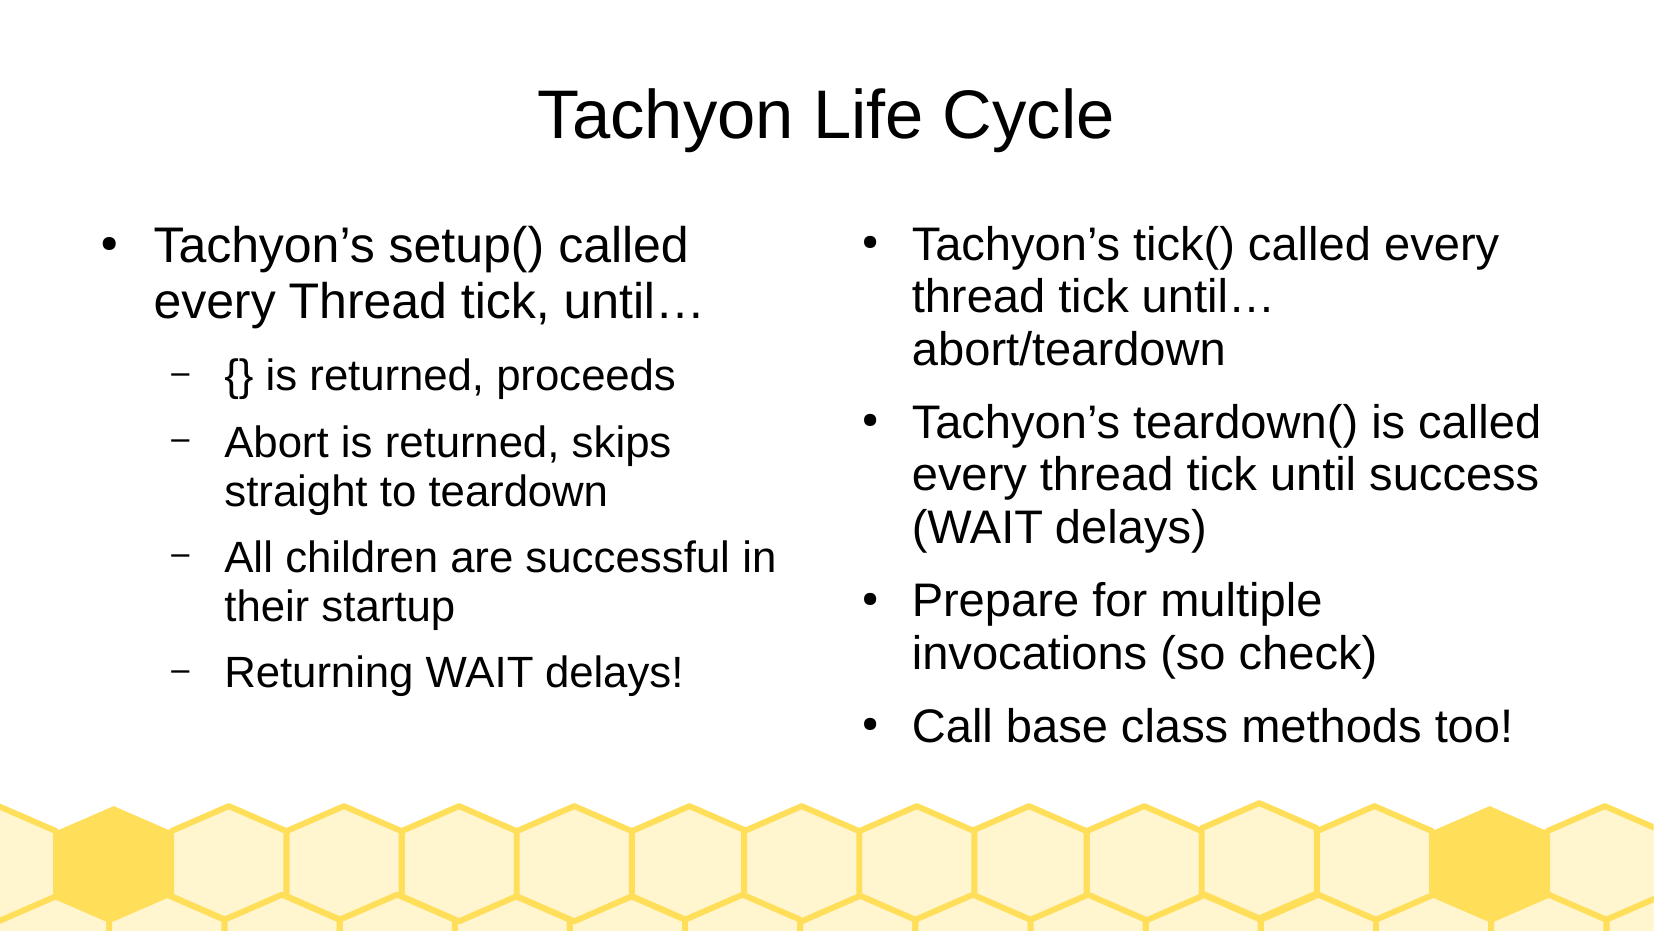

# Tachyon Life Cycle
Tachyon’s setup() called every Thread tick, until…
{} is returned, proceeds
Abort is returned, skips straight to teardown
All children are successful in their startup
Returning WAIT delays!
Tachyon’s tick() called every thread tick until… abort/teardown
Tachyon’s teardown() is called every thread tick until success (WAIT delays)
Prepare for multiple invocations (so check)
Call base class methods too!